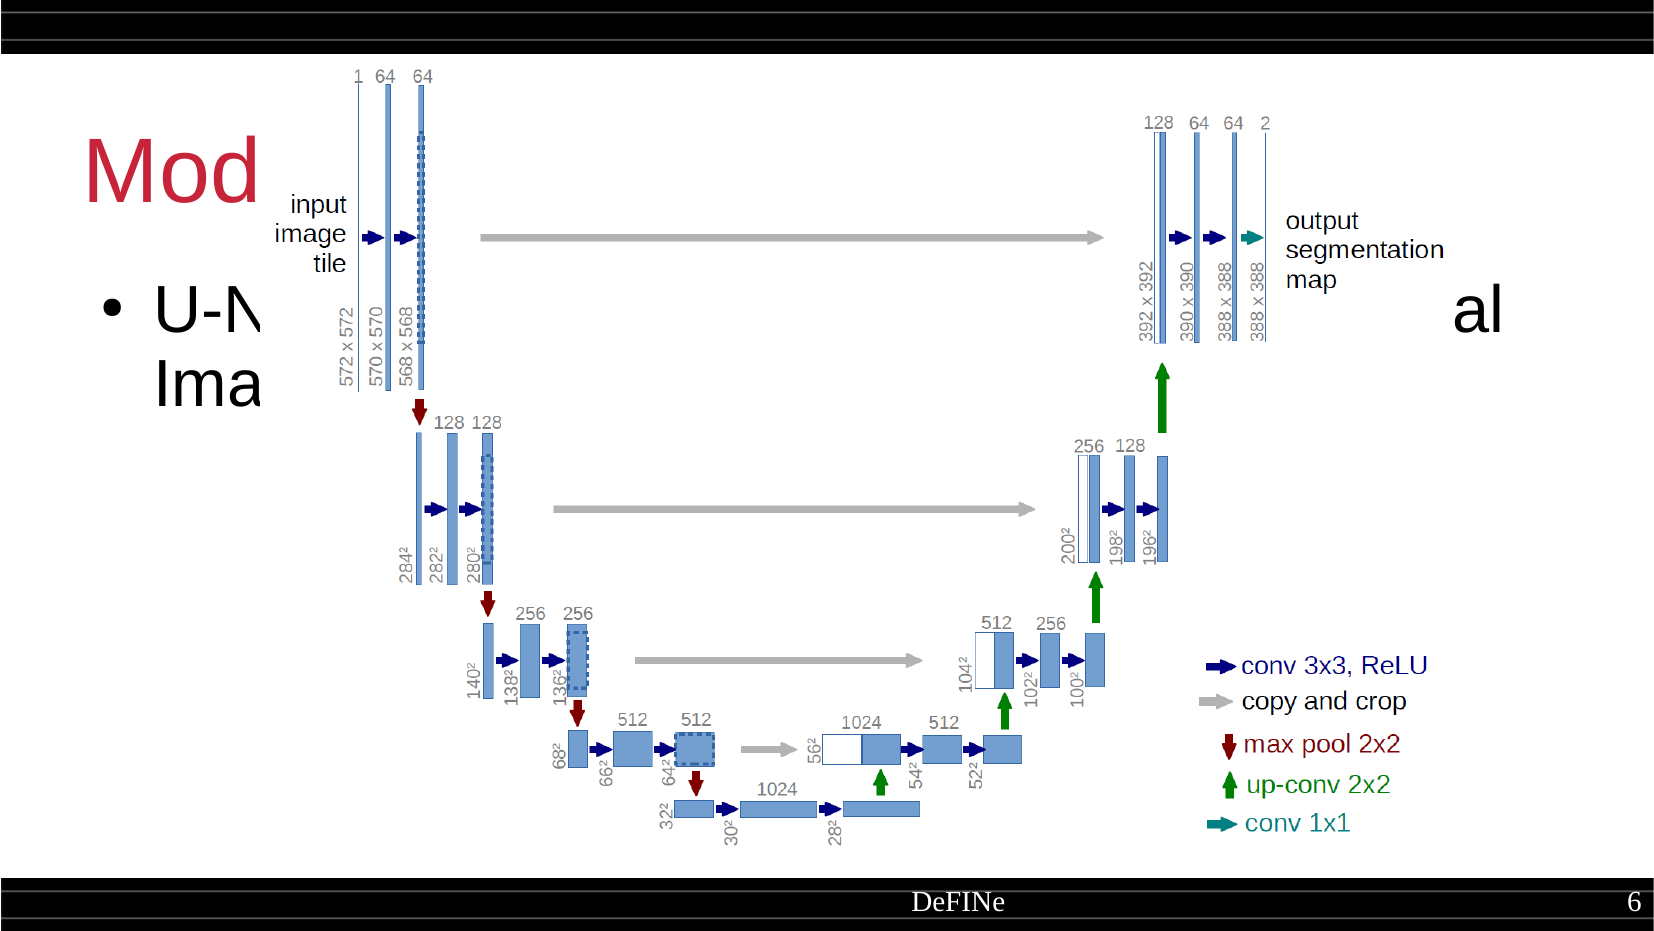

# Model
U-Net: Convolutional Networks for Biomedical Image Segmentation (Ronnenberger et al.)